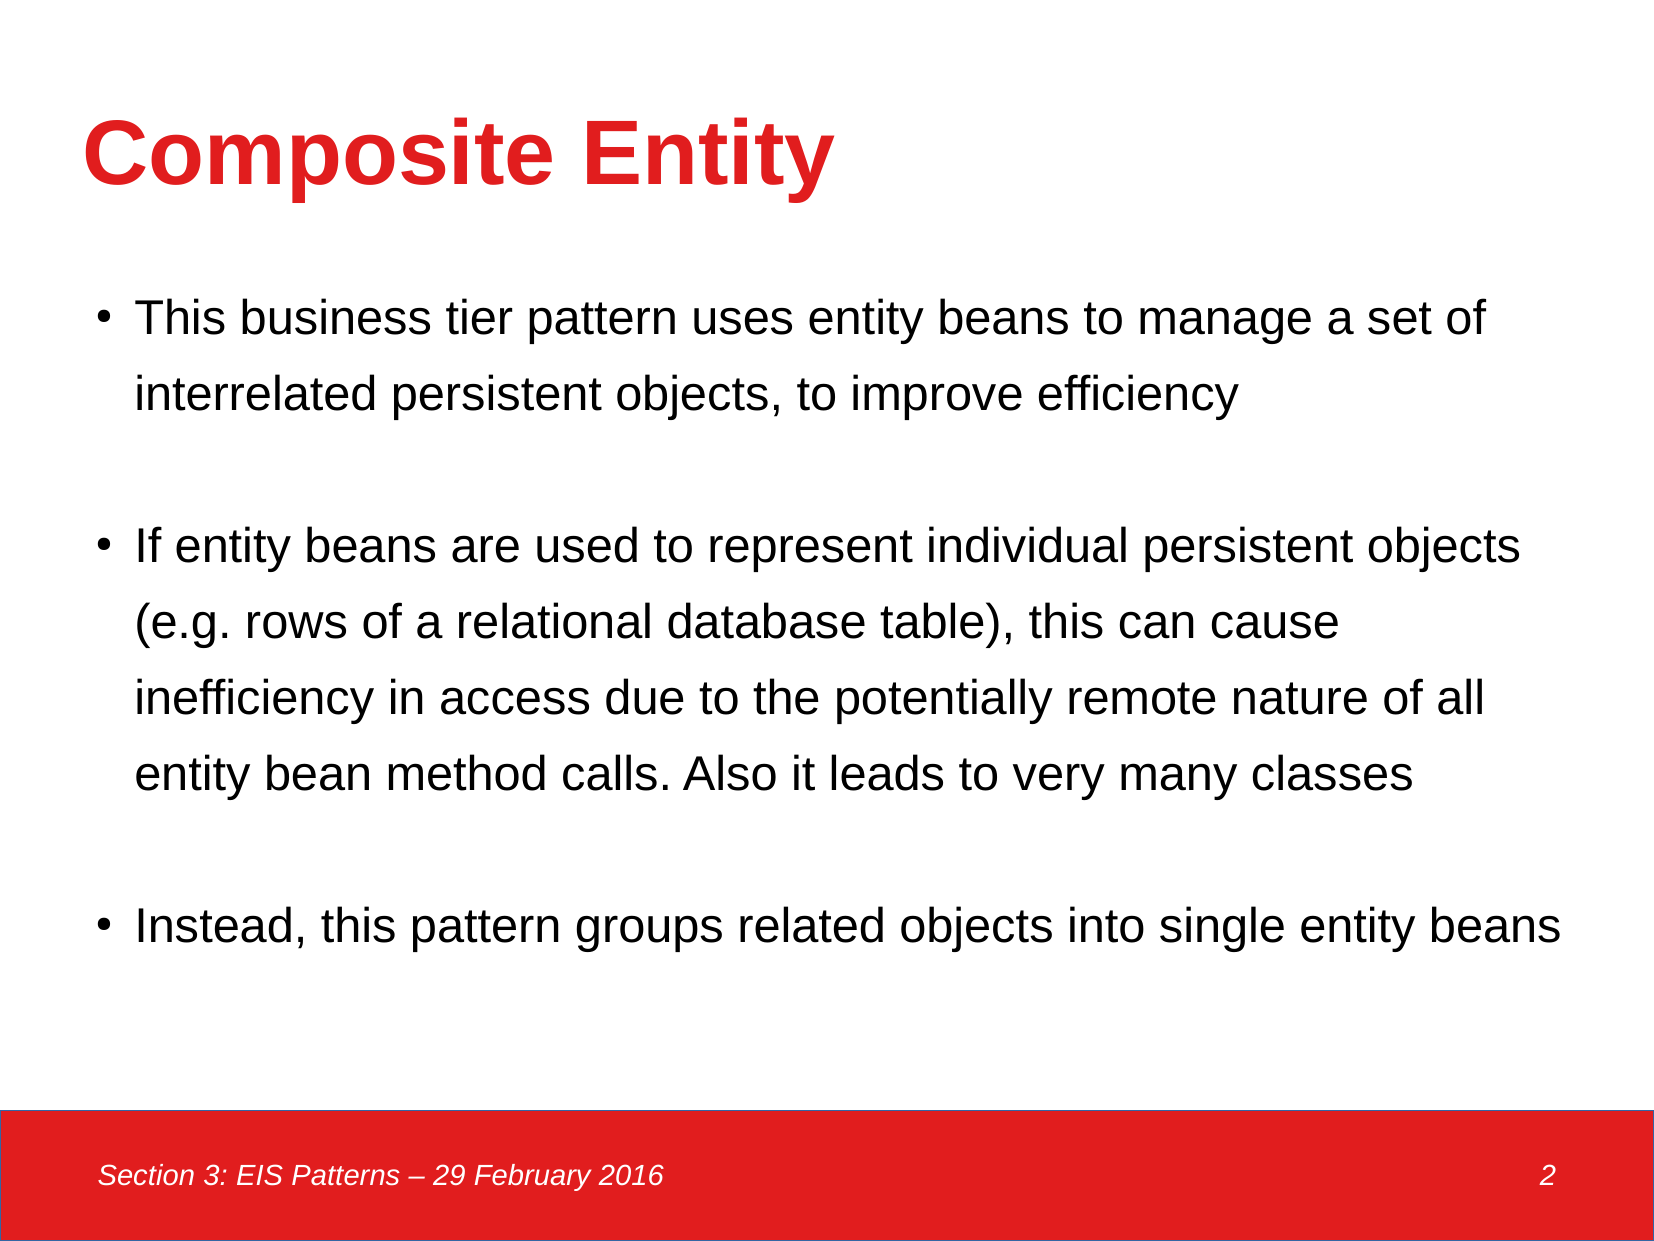

# Composite Entity
This business tier pattern uses entity beans to manage a set of interrelated persistent objects, to improve efficiency
If entity beans are used to represent individual persistent objects (e.g. rows of a relational database table), this can cause inefficiency in access due to the potentially remote nature of all entity bean method calls. Also it leads to very many classes
Instead, this pattern groups related objects into single entity beans